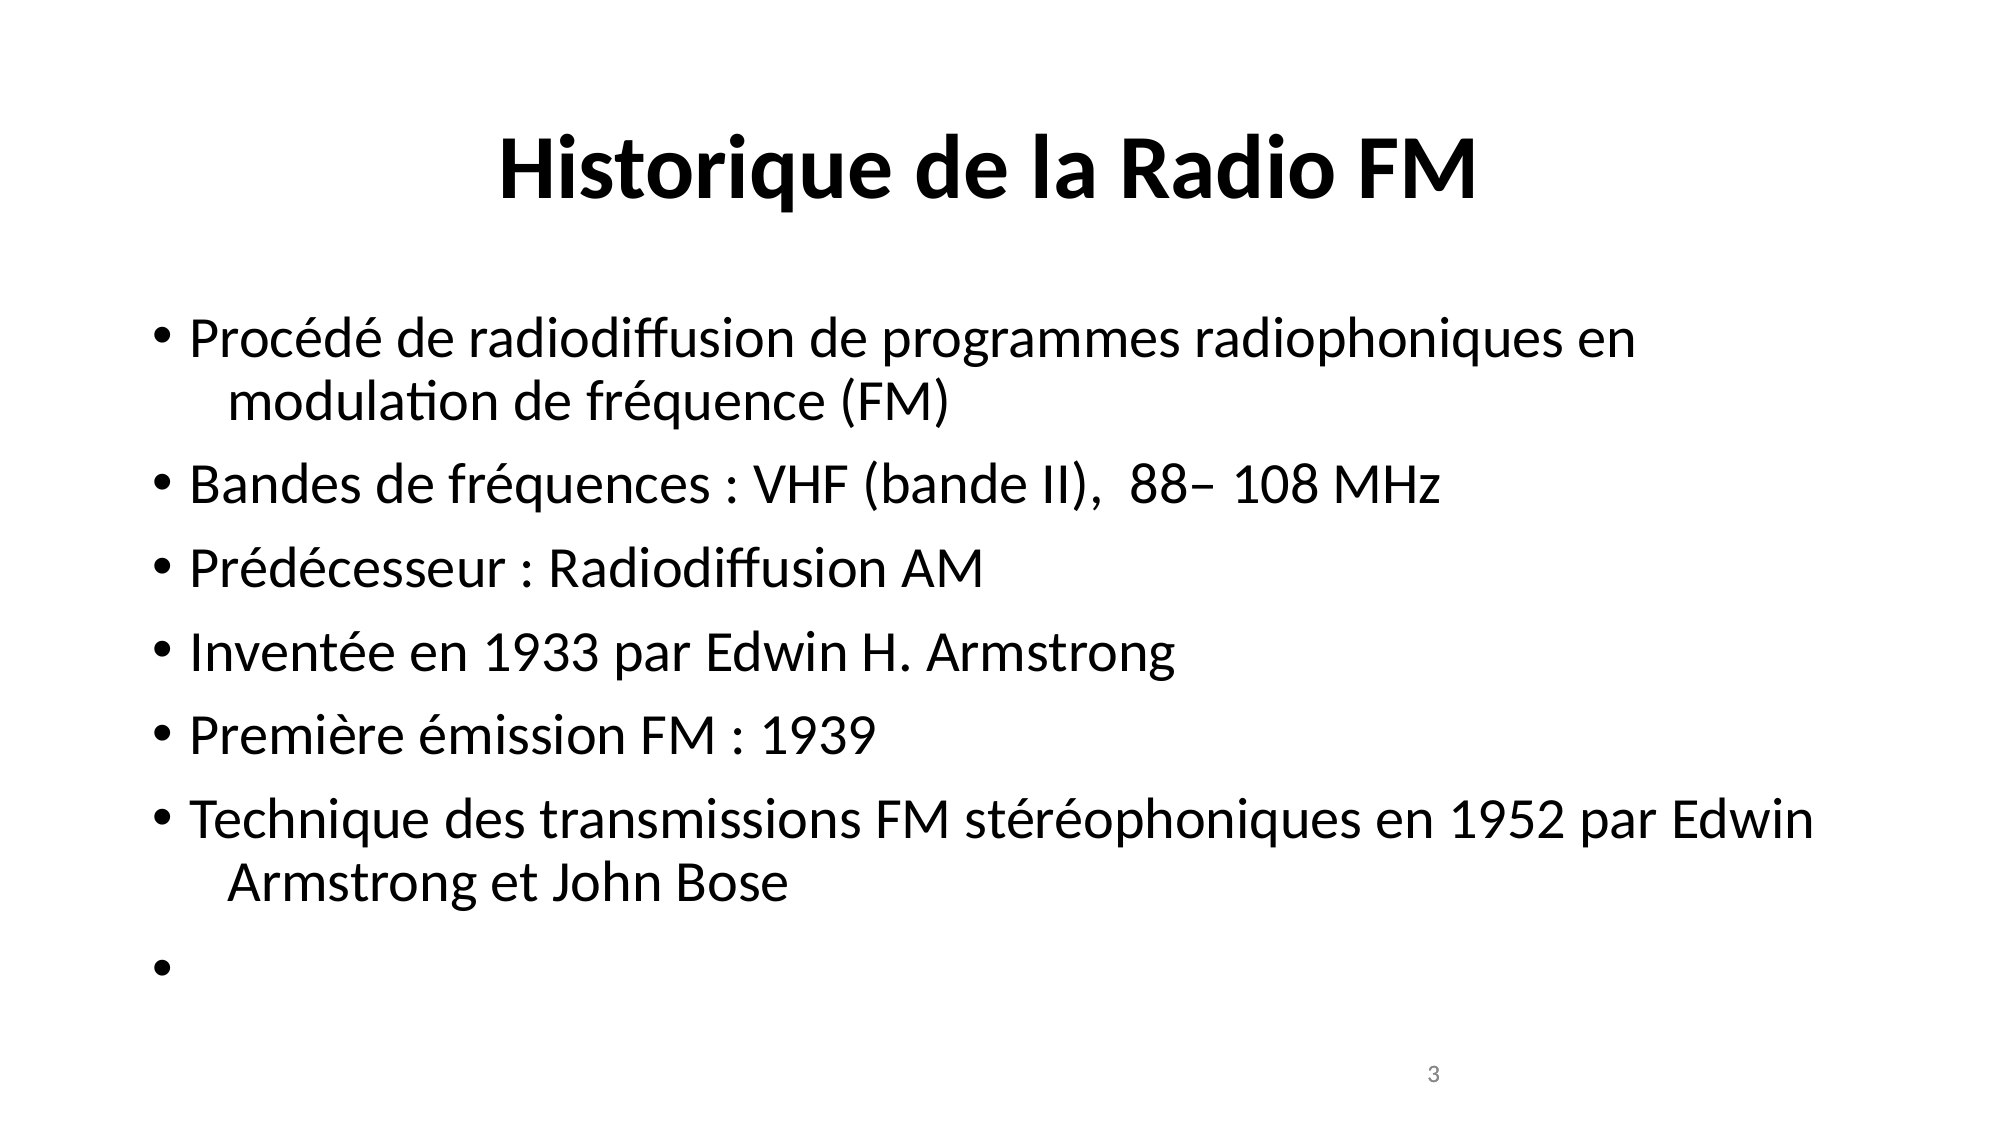

# Historique de la Radio FM
Procédé de radiodiffusion de programmes radiophoniques en modulation de fréquence (FM)
Bandes de fréquences : VHF (bande II), 88– 108 MHz
Prédécesseur : Radiodiffusion AM
Inventée en 1933 par Edwin H. Armstrong
Première émission FM : 1939
Technique des transmissions FM stéréophoniques en 1952 par Edwin Armstrong et John Bose
3
3